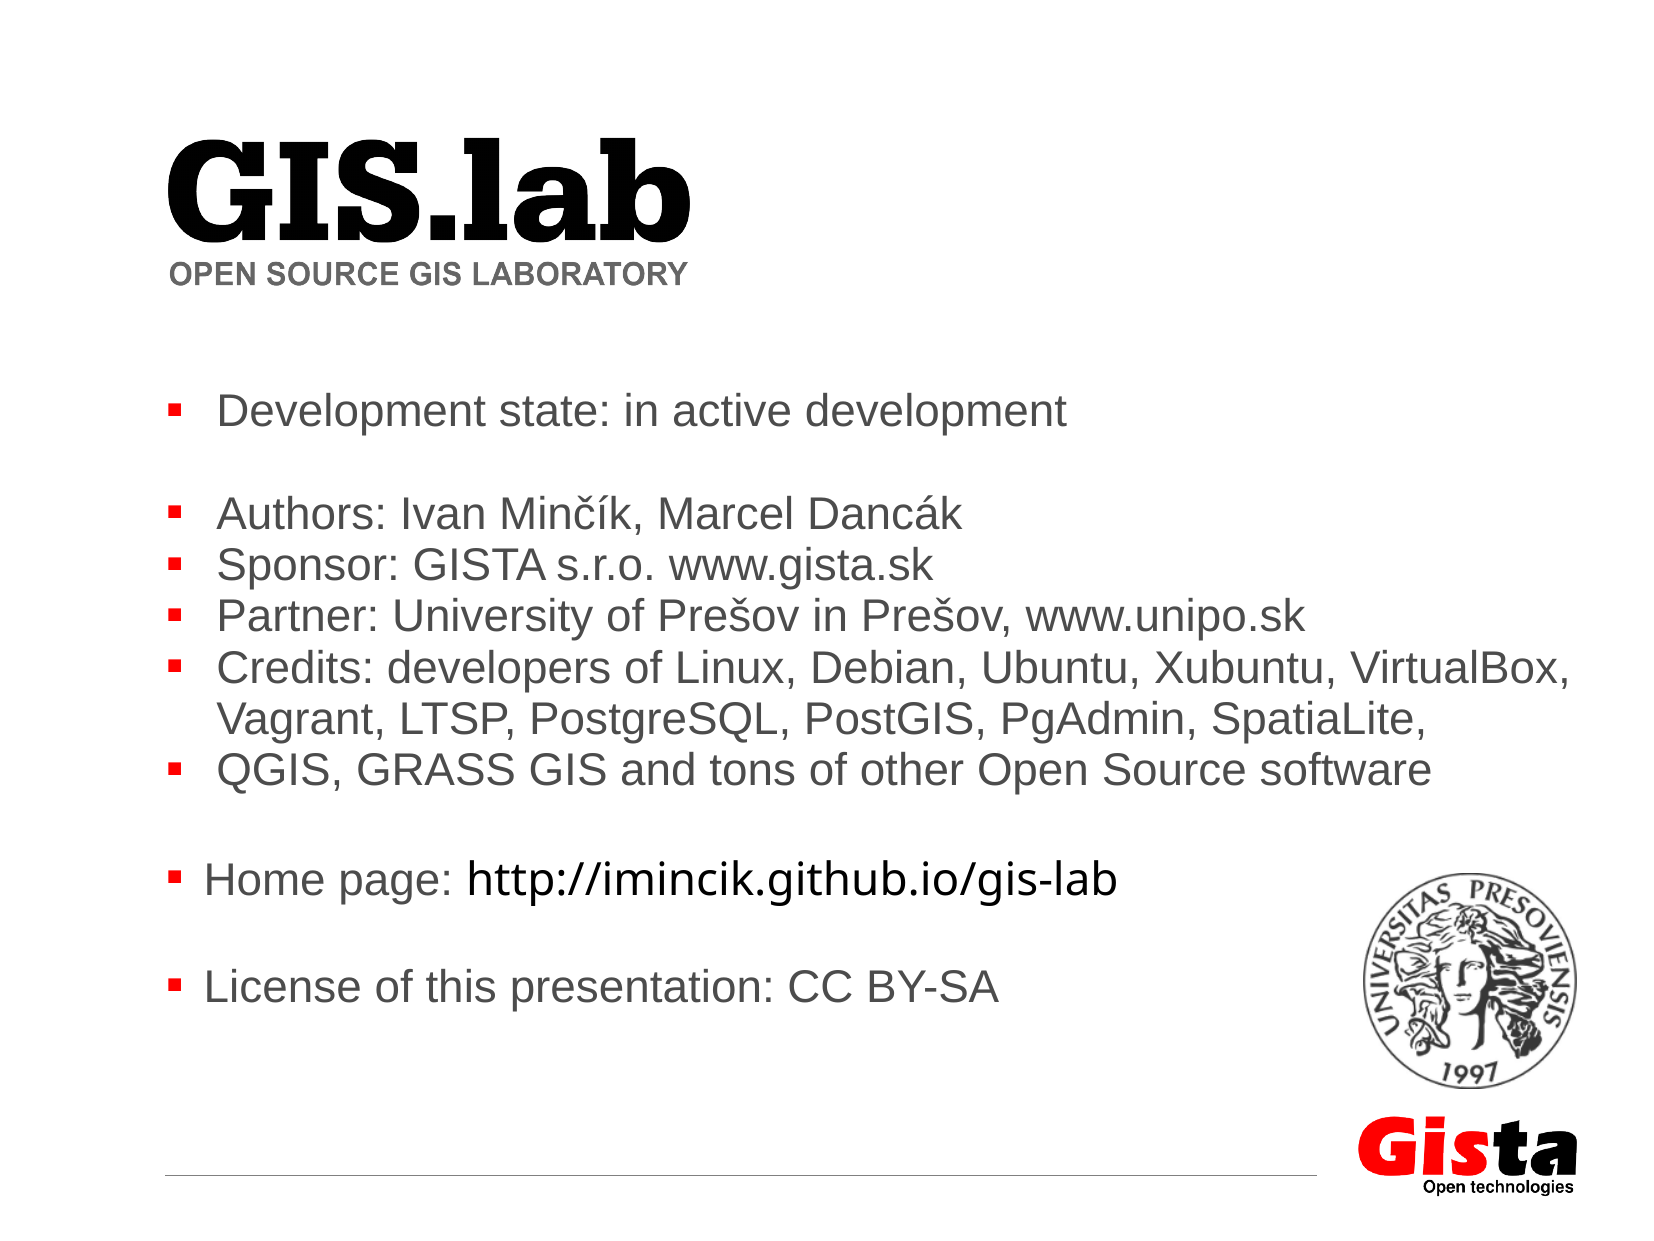

Development state: in active development
 Authors: Ivan Minčík, Marcel Dancák
 Sponsor: GISTA s.r.o. www.gista.sk
 Partner: University of Prešov in Prešov, www.unipo.sk
 Credits: developers of Linux, Debian, Ubuntu, Xubuntu, VirtualBox,
 Vagrant, LTSP, PostgreSQL, PostGIS, PgAdmin, SpatiaLite,
 QGIS, GRASS GIS and tons of other Open Source software
Home page: http://imincik.github.io/gis-lab
License of this presentation: CC BY-SA